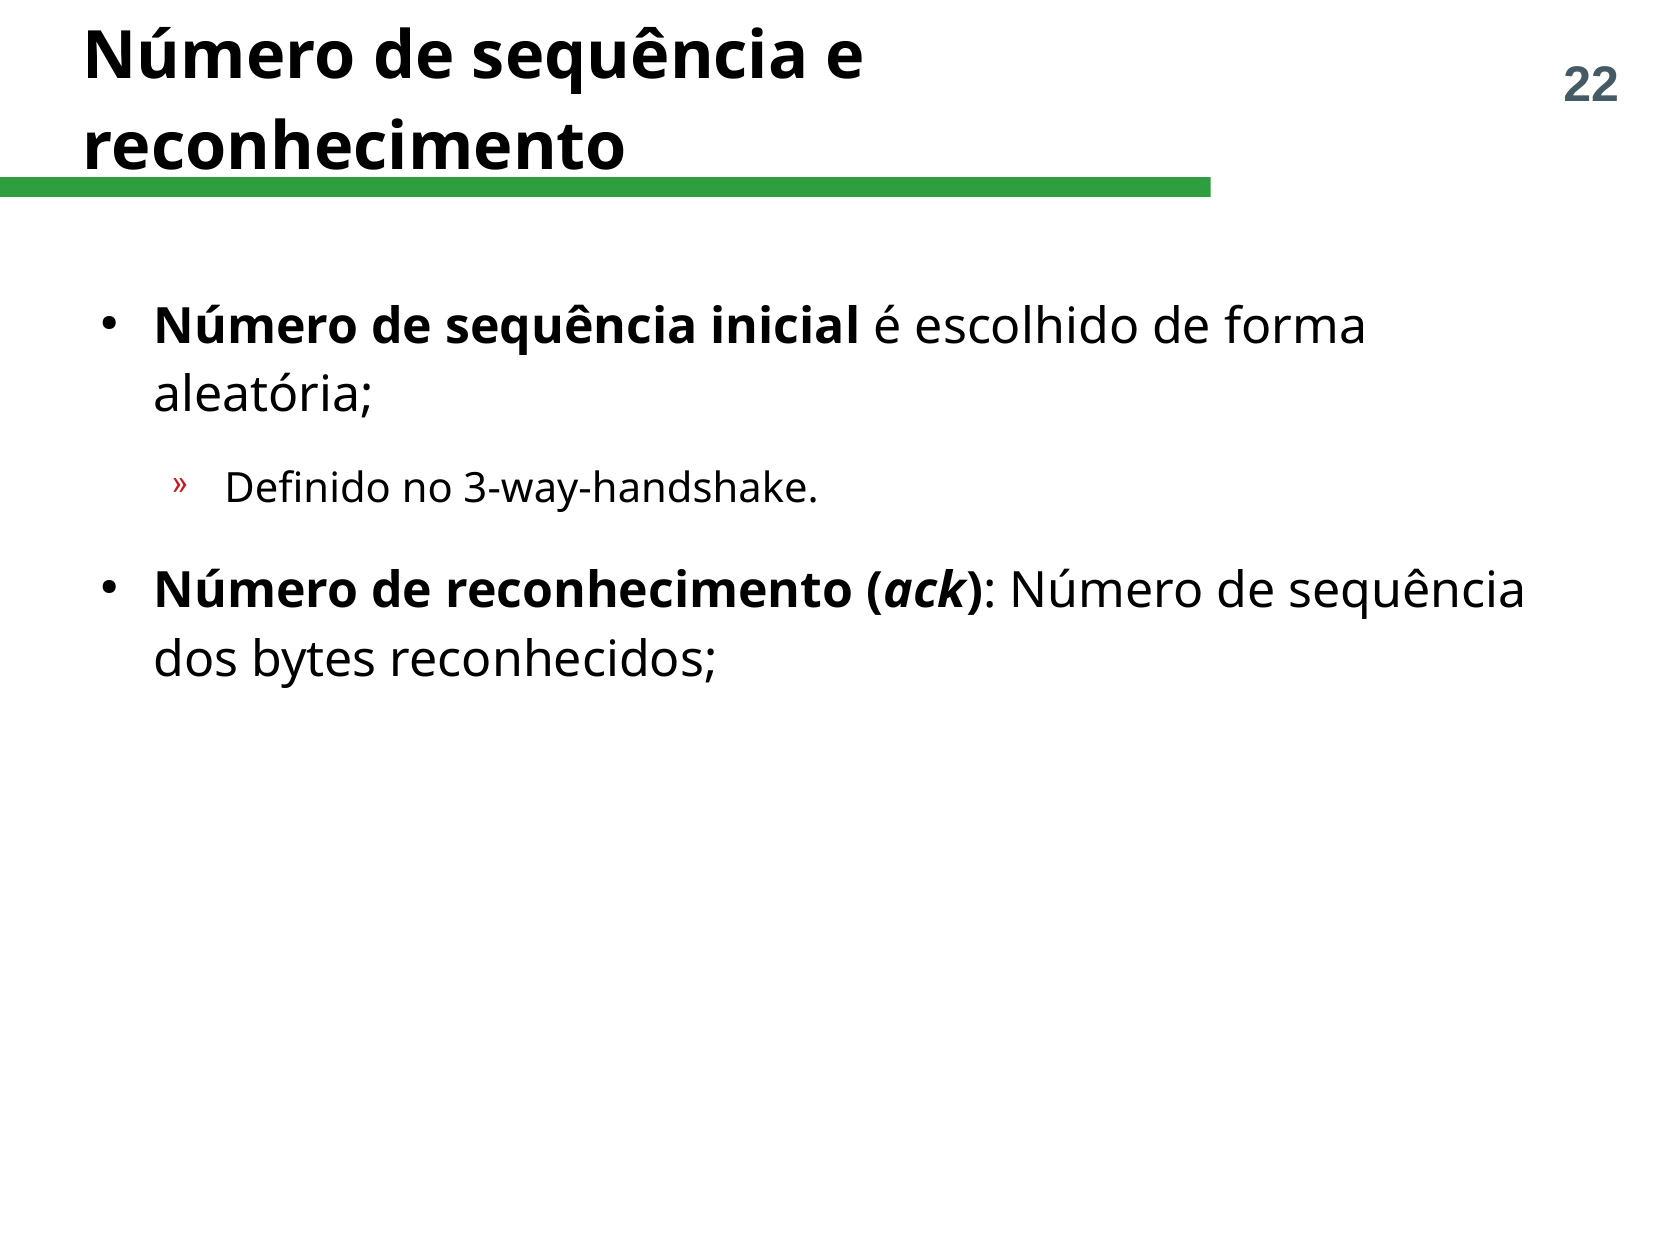

# Número de sequência e reconhecimento
Número de sequência inicial é escolhido de forma aleatória;
Definido no 3-way-handshake.
Número de reconhecimento (ack): Número de sequência dos bytes reconhecidos;